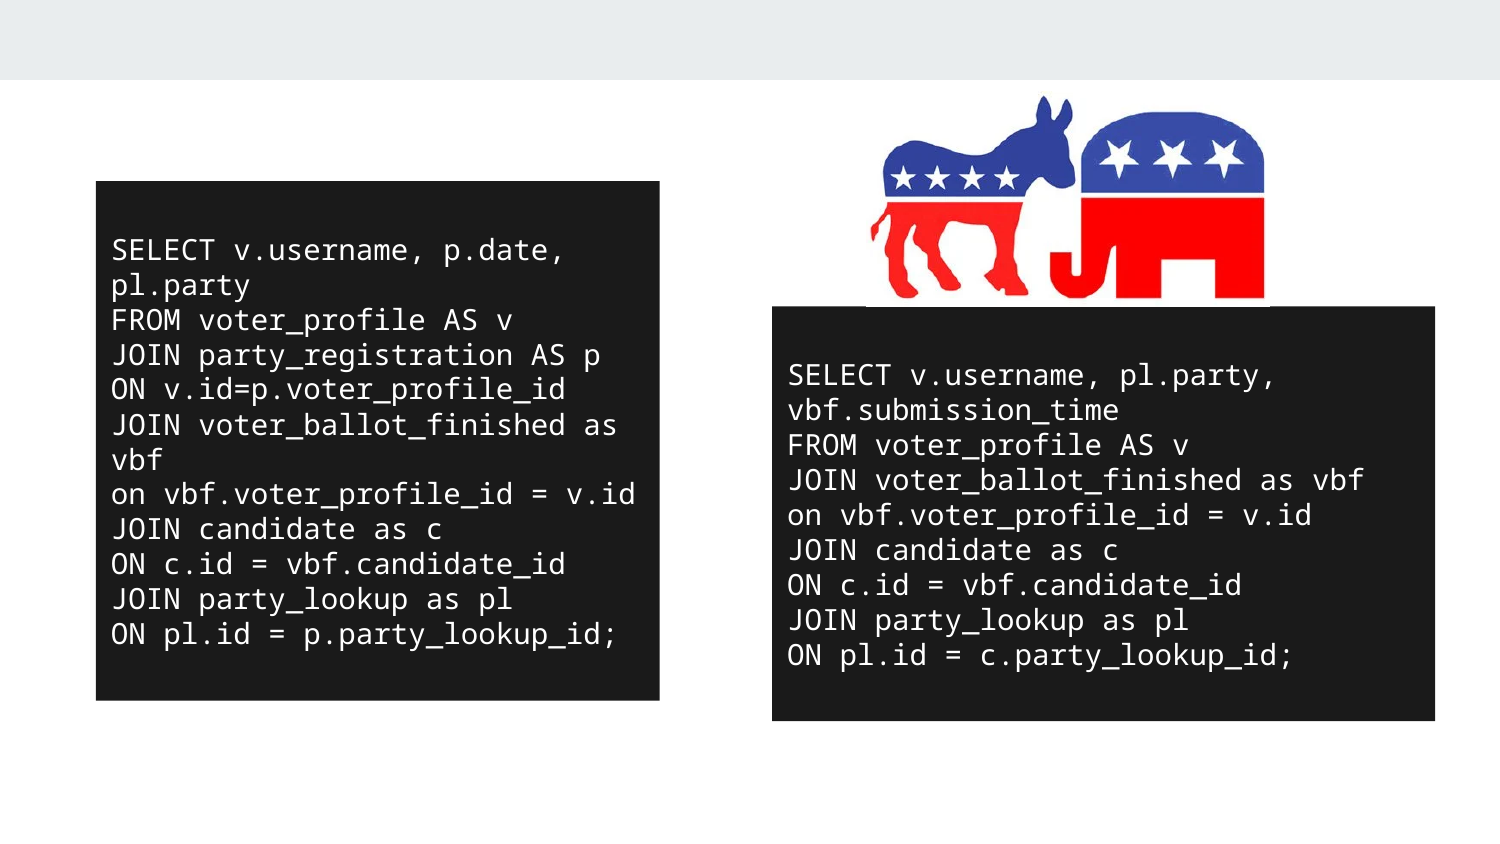

SELECT v.username, p.date, pl.party
FROM voter_profile AS v
JOIN party_registration AS p
ON v.id=p.voter_profile_id
JOIN voter_ballot_finished as vbf
on vbf.voter_profile_id = v.id
JOIN candidate as c
ON c.id = vbf.candidate_id
JOIN party_lookup as pl
ON pl.id = p.party_lookup_id;
SELECT v.username, pl.party, vbf.submission_time
FROM voter_profile AS v
JOIN voter_ballot_finished as vbf
on vbf.voter_profile_id = v.id
JOIN candidate as c
ON c.id = vbf.candidate_id
JOIN party_lookup as pl
ON pl.id = c.party_lookup_id;